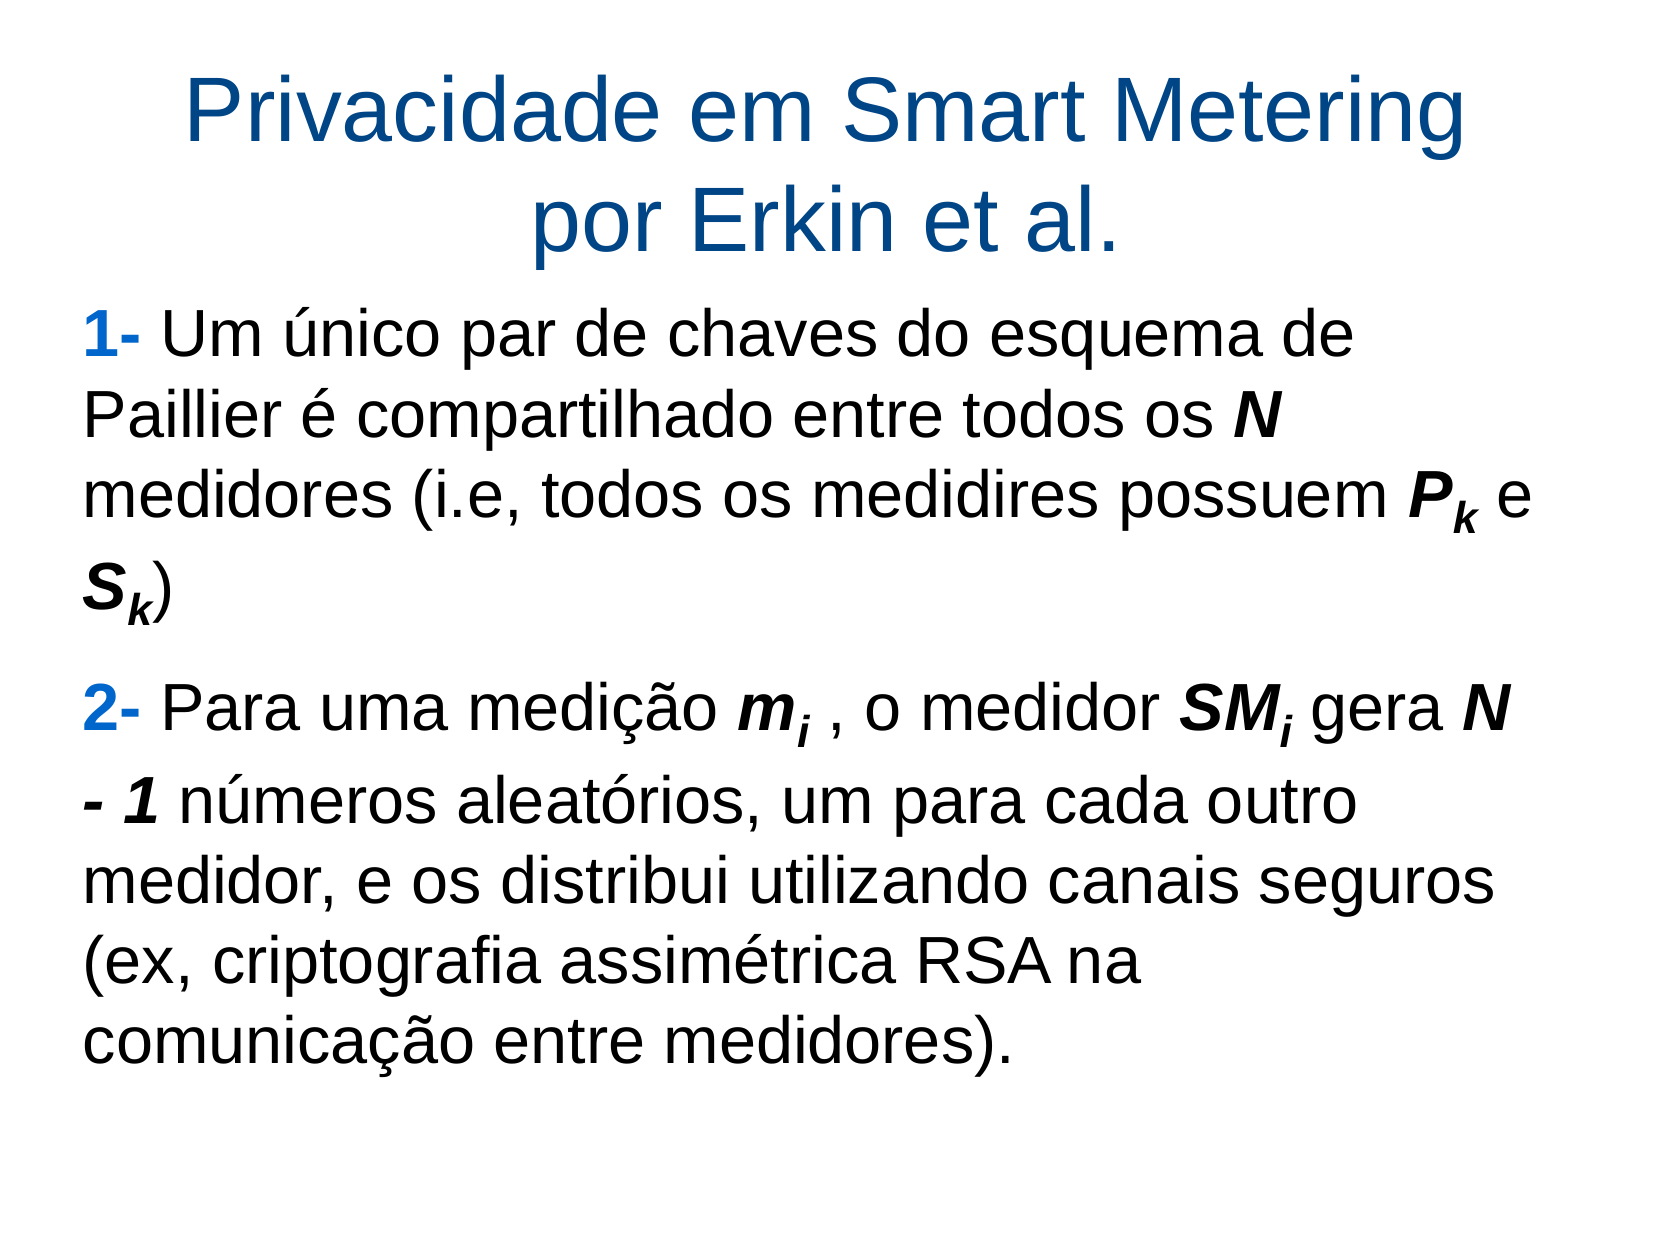

# Privacidade em Smart Metering por Erkin et al.
1- Um único par de chaves do esquema de Paillier é compartilhado entre todos os N medidores (i.e, todos os medidires possuem Pk e Sk)
2- Para uma medição mi , o medidor SMi gera N - 1 números aleatórios, um para cada outro medidor, e os distribui utilizando canais seguros (ex, criptografia assimétrica RSA na comunicação entre medidores).